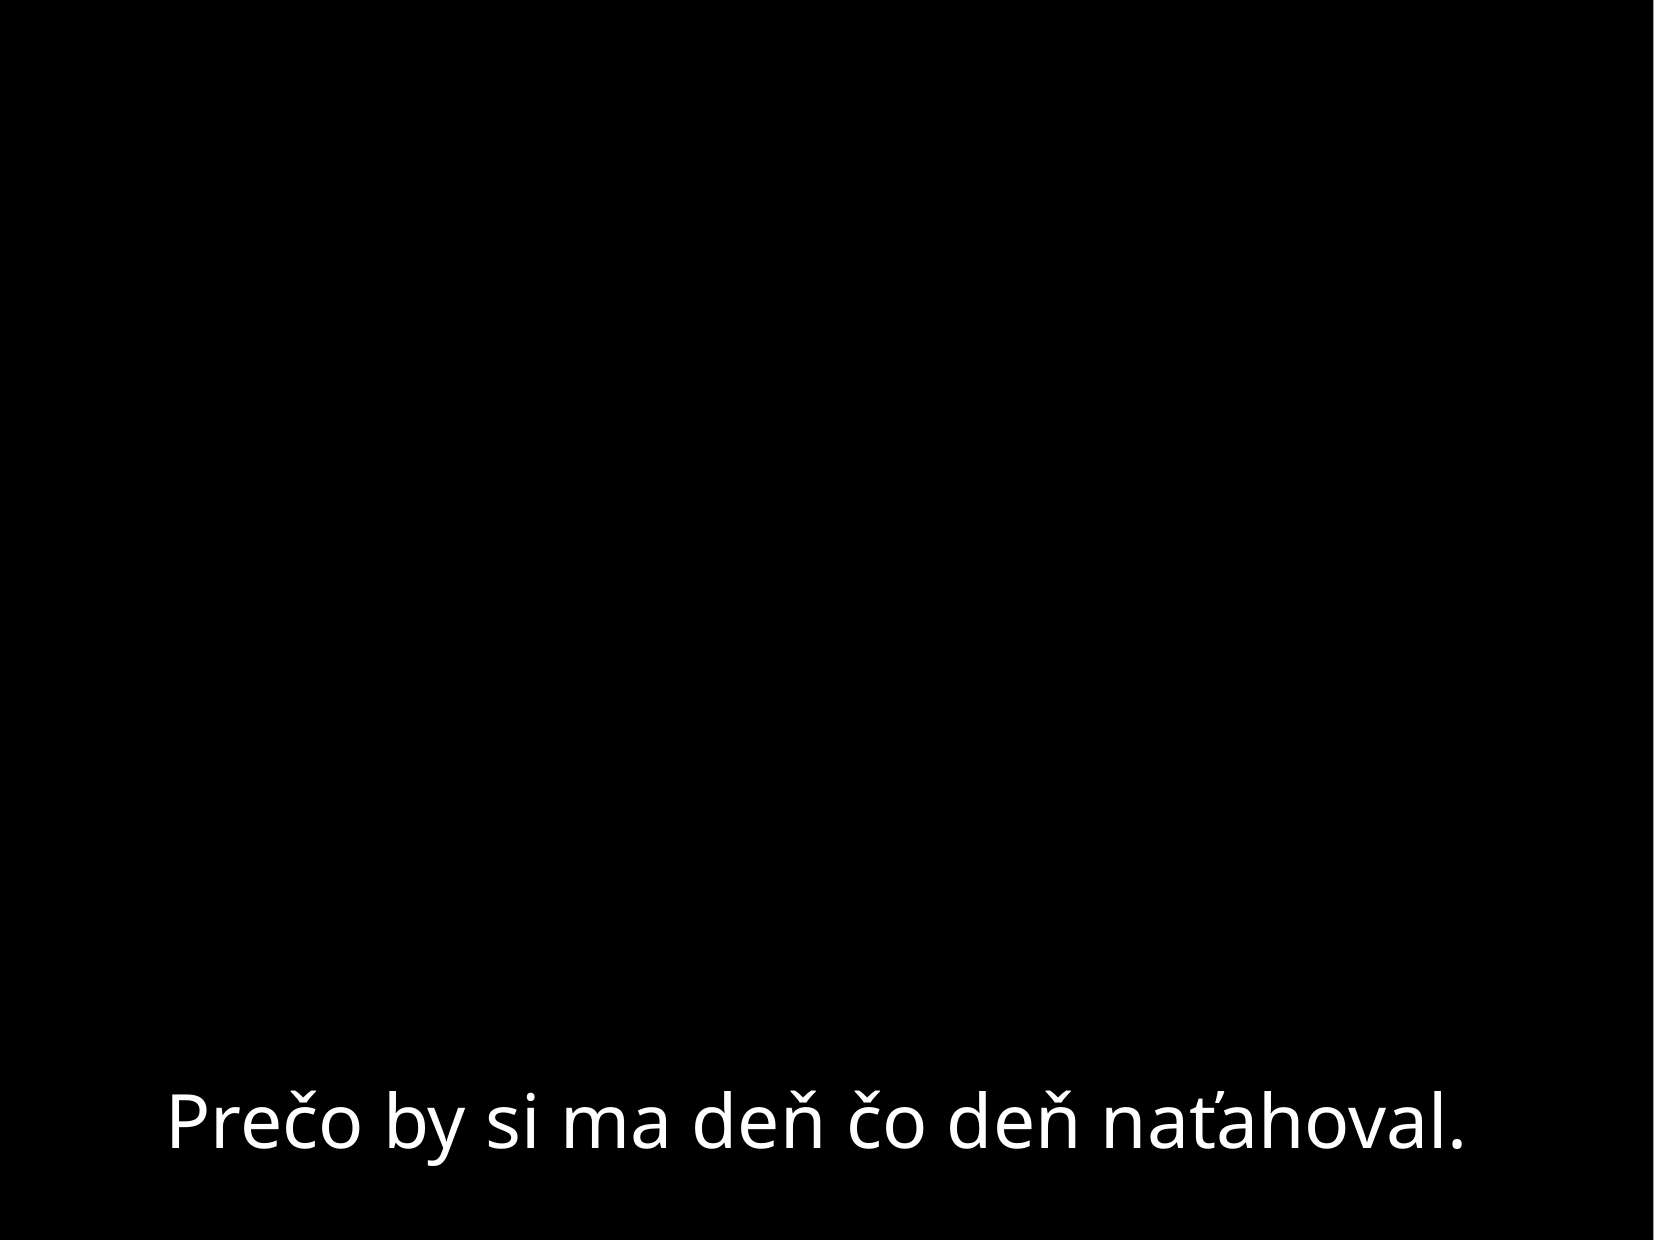

# Prečo by si ma deň čo deň naťahoval.